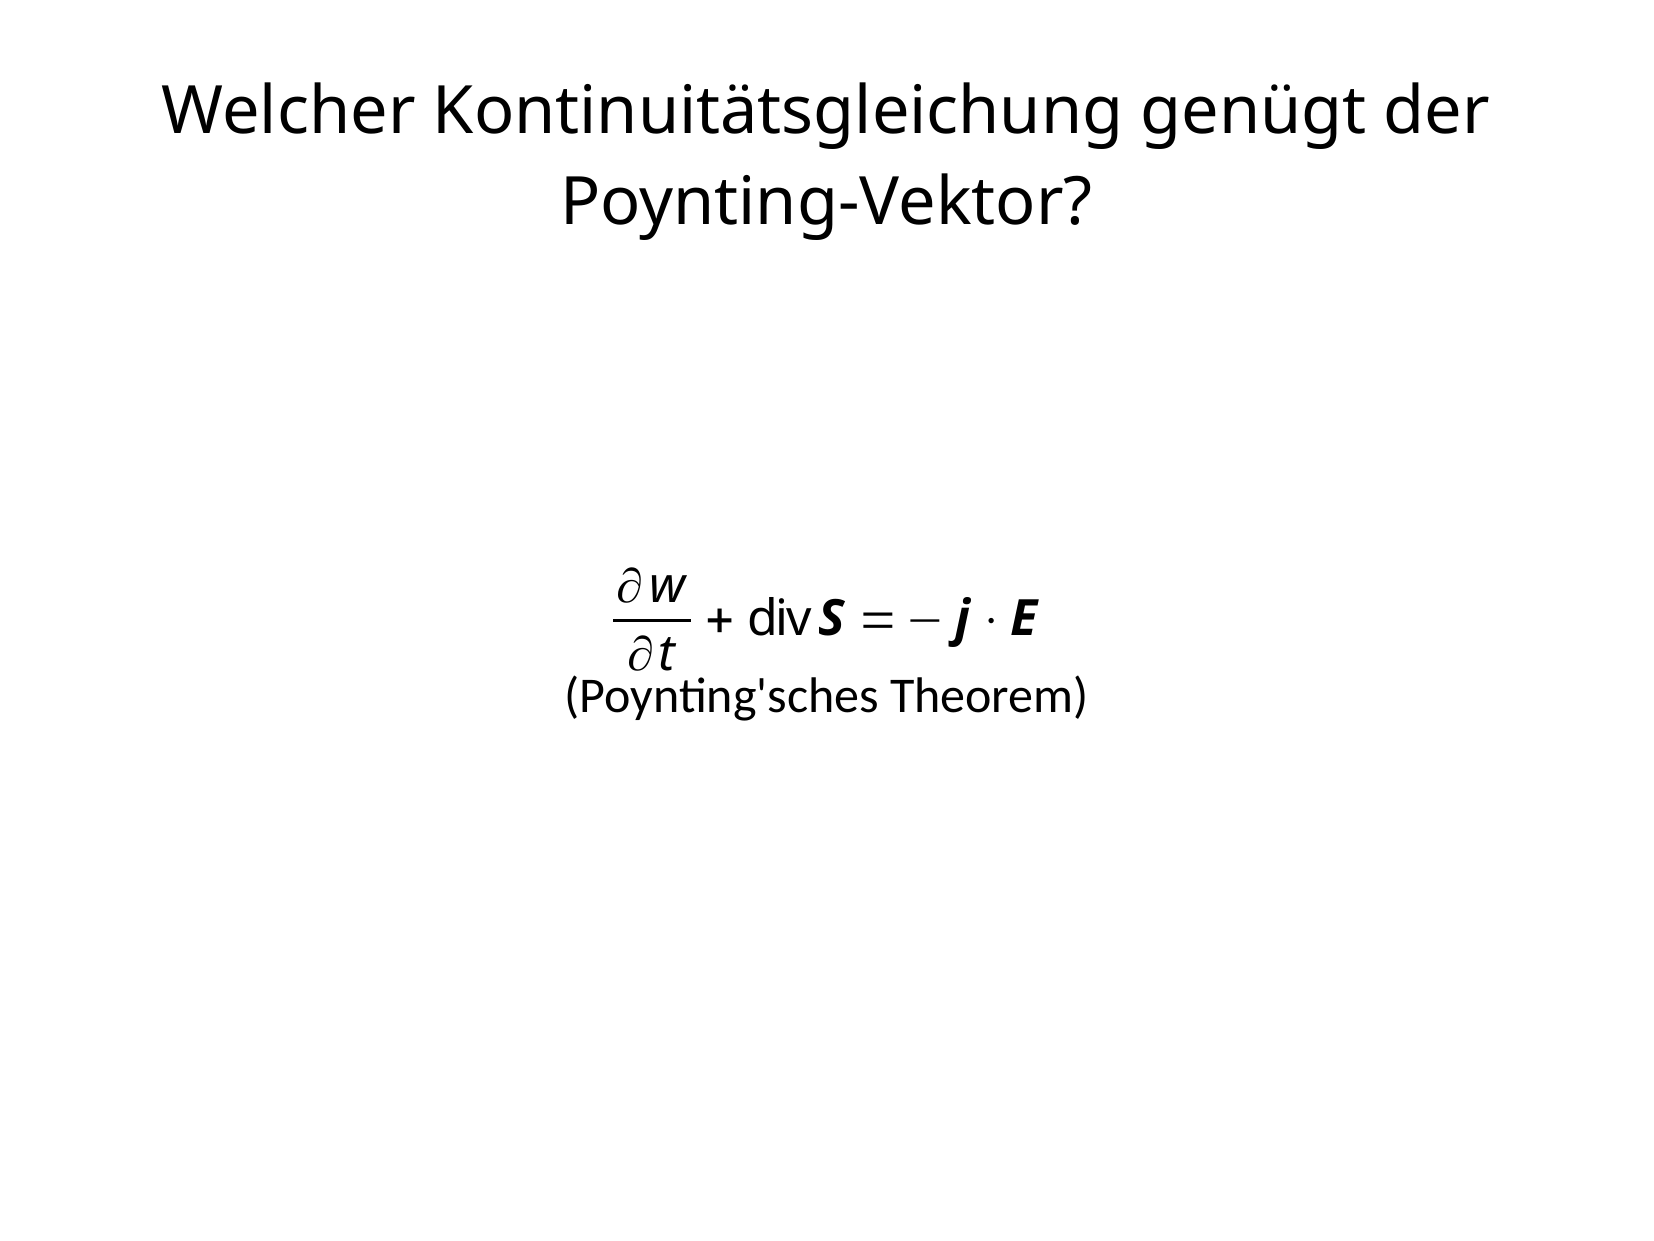

# Welcher Kontinuitätsgleichung genügt der Poynting-Vektor?
(Poynting'sches Theorem)